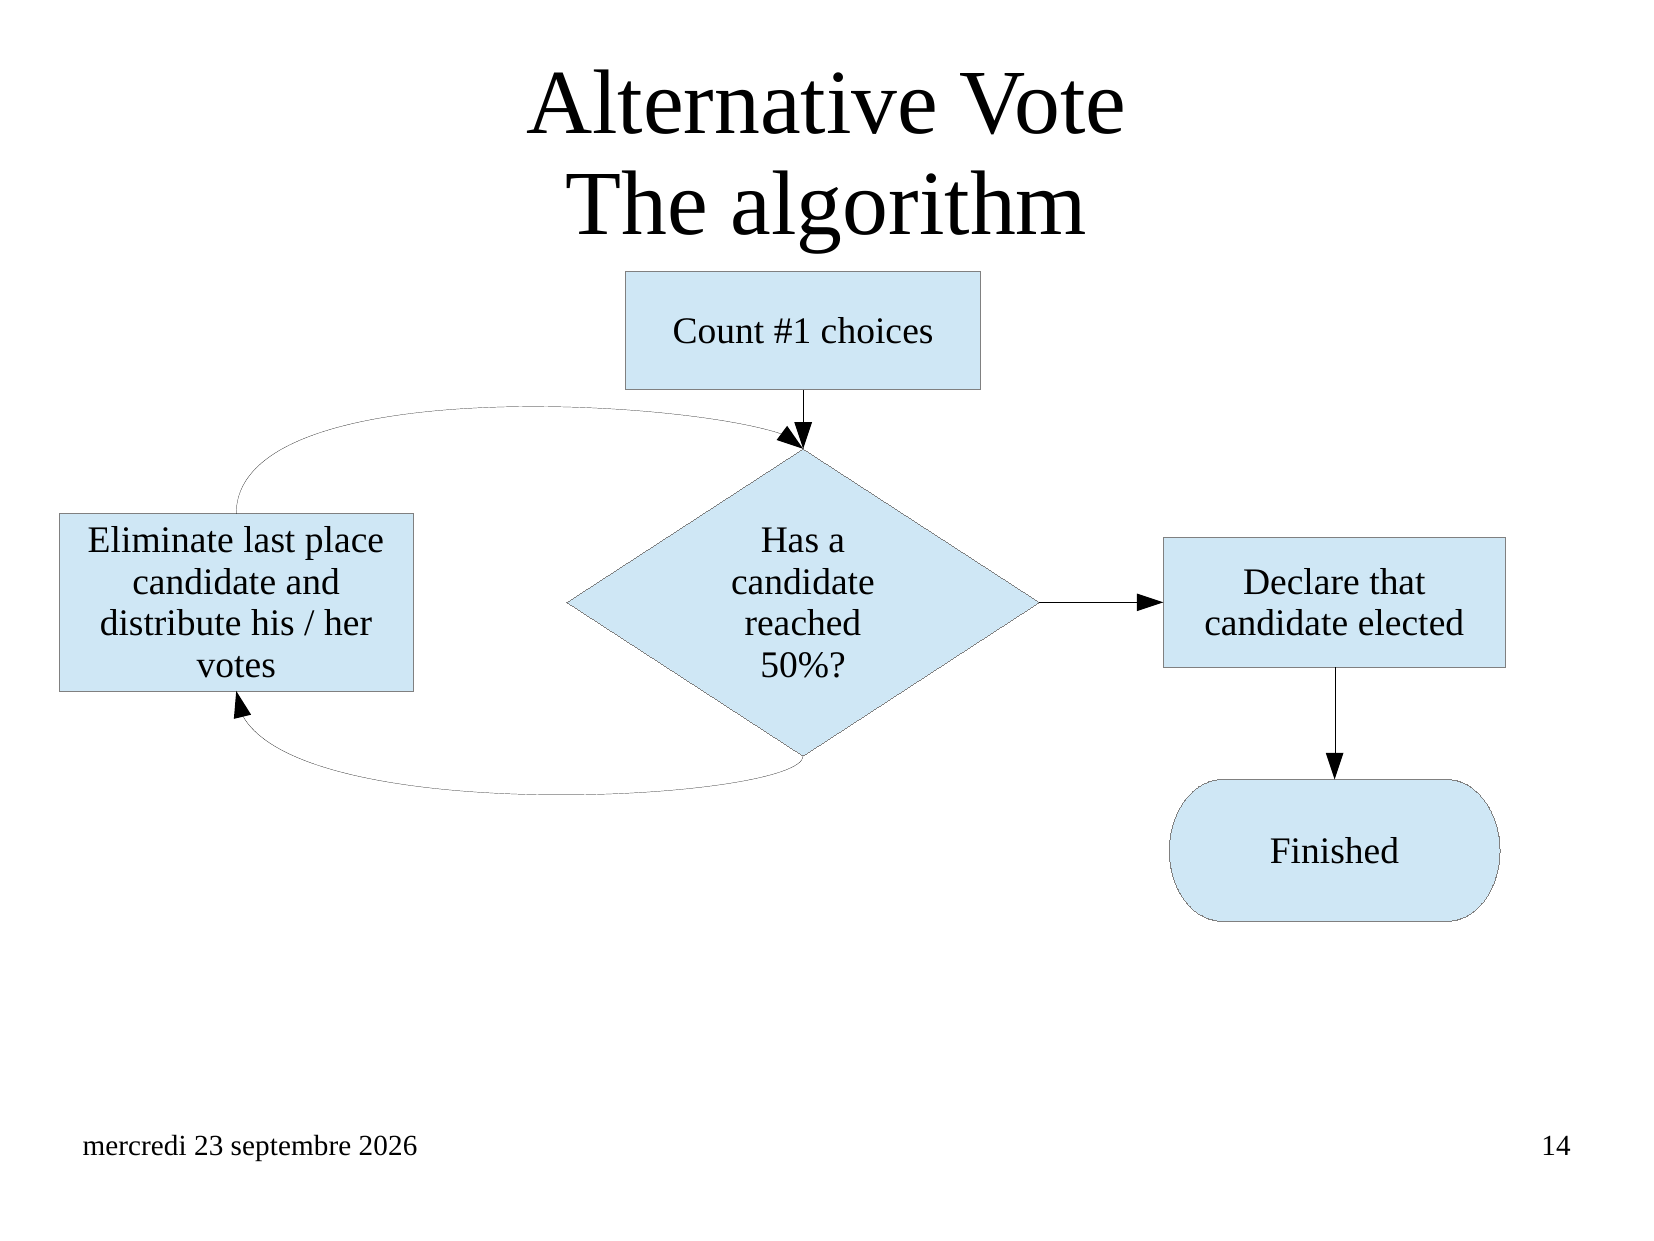

# Alternative Vote The algorithm
Count #1 choices
Has a candidate reached 50%?
Eliminate last place candidate and distribute his / her votes
Declare that candidate elected
Finished
14